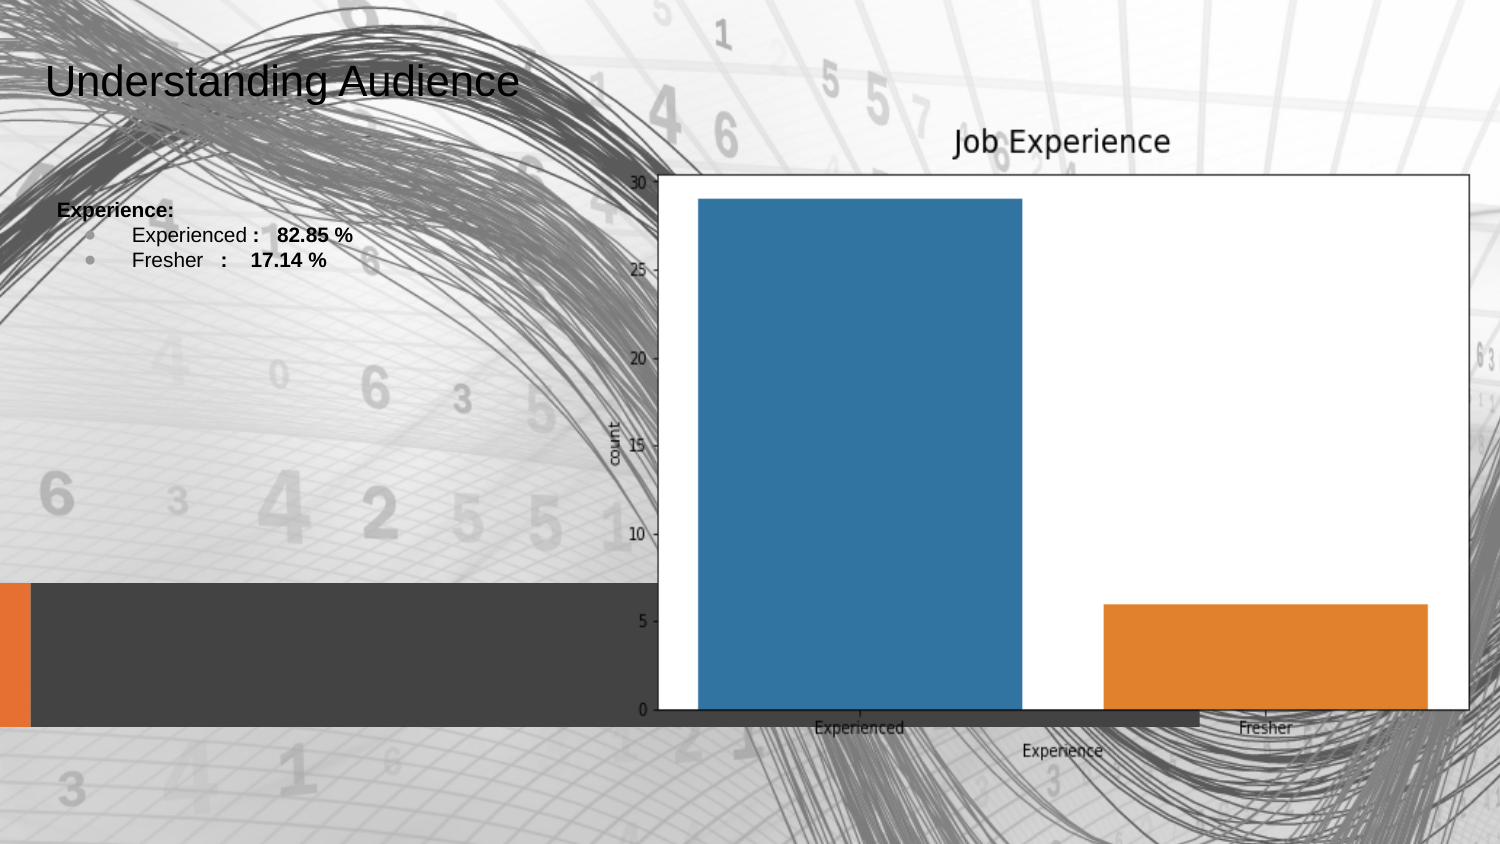

# Understanding Audience
Experience:
Experienced : 82.85 %
Fresher : 17.14 %